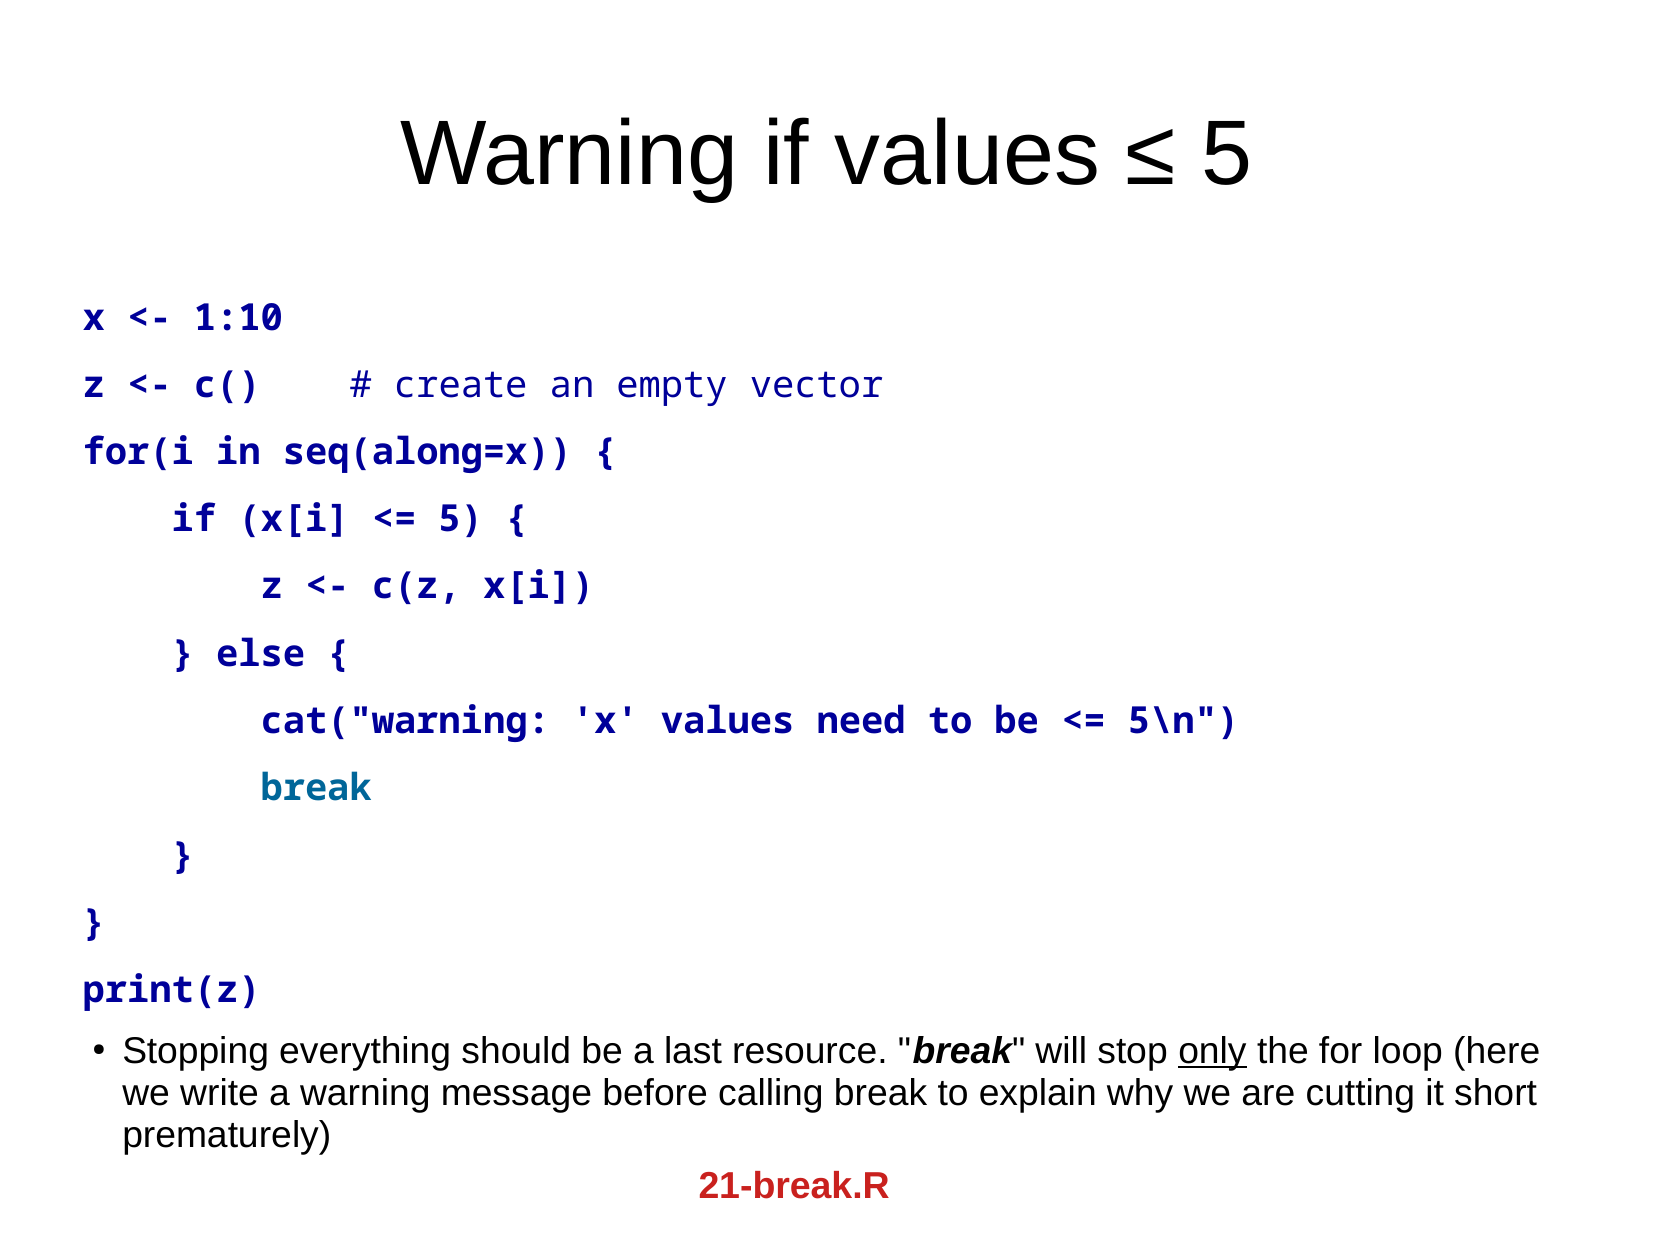

# Warning if values ≤ 5
x <- 1:10
z <- c() # create an empty vector
for(i in seq(along=x)) {
 if (x[i] <= 5) {
 z <- c(z, x[i])
 } else {
 cat("warning: 'x' values need to be <= 5\n")
 break
 }
}
print(z)
Stopping everything should be a last resource. "break" will stop only the for loop (here we write a warning message before calling break to explain why we are cutting it short prematurely)
21-break.R